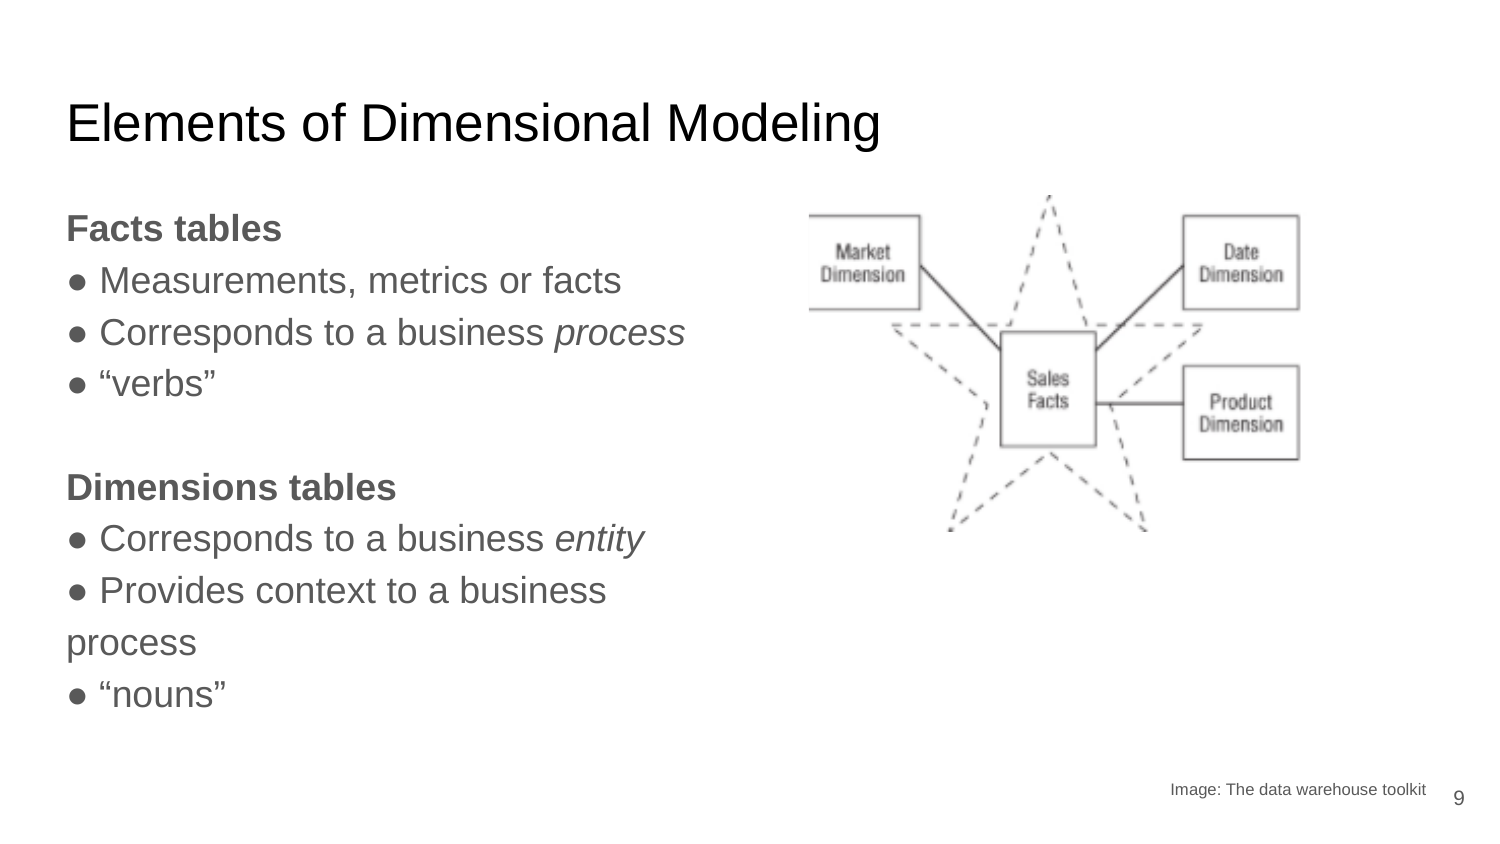

# Elements of Dimensional Modeling
Facts tables
● Measurements, metrics or facts
● Corresponds to a business process
● “verbs”
Dimensions tables
● Corresponds to a business entity
● Provides context to a business process
● “nouns”
Image: The data warehouse toolkit